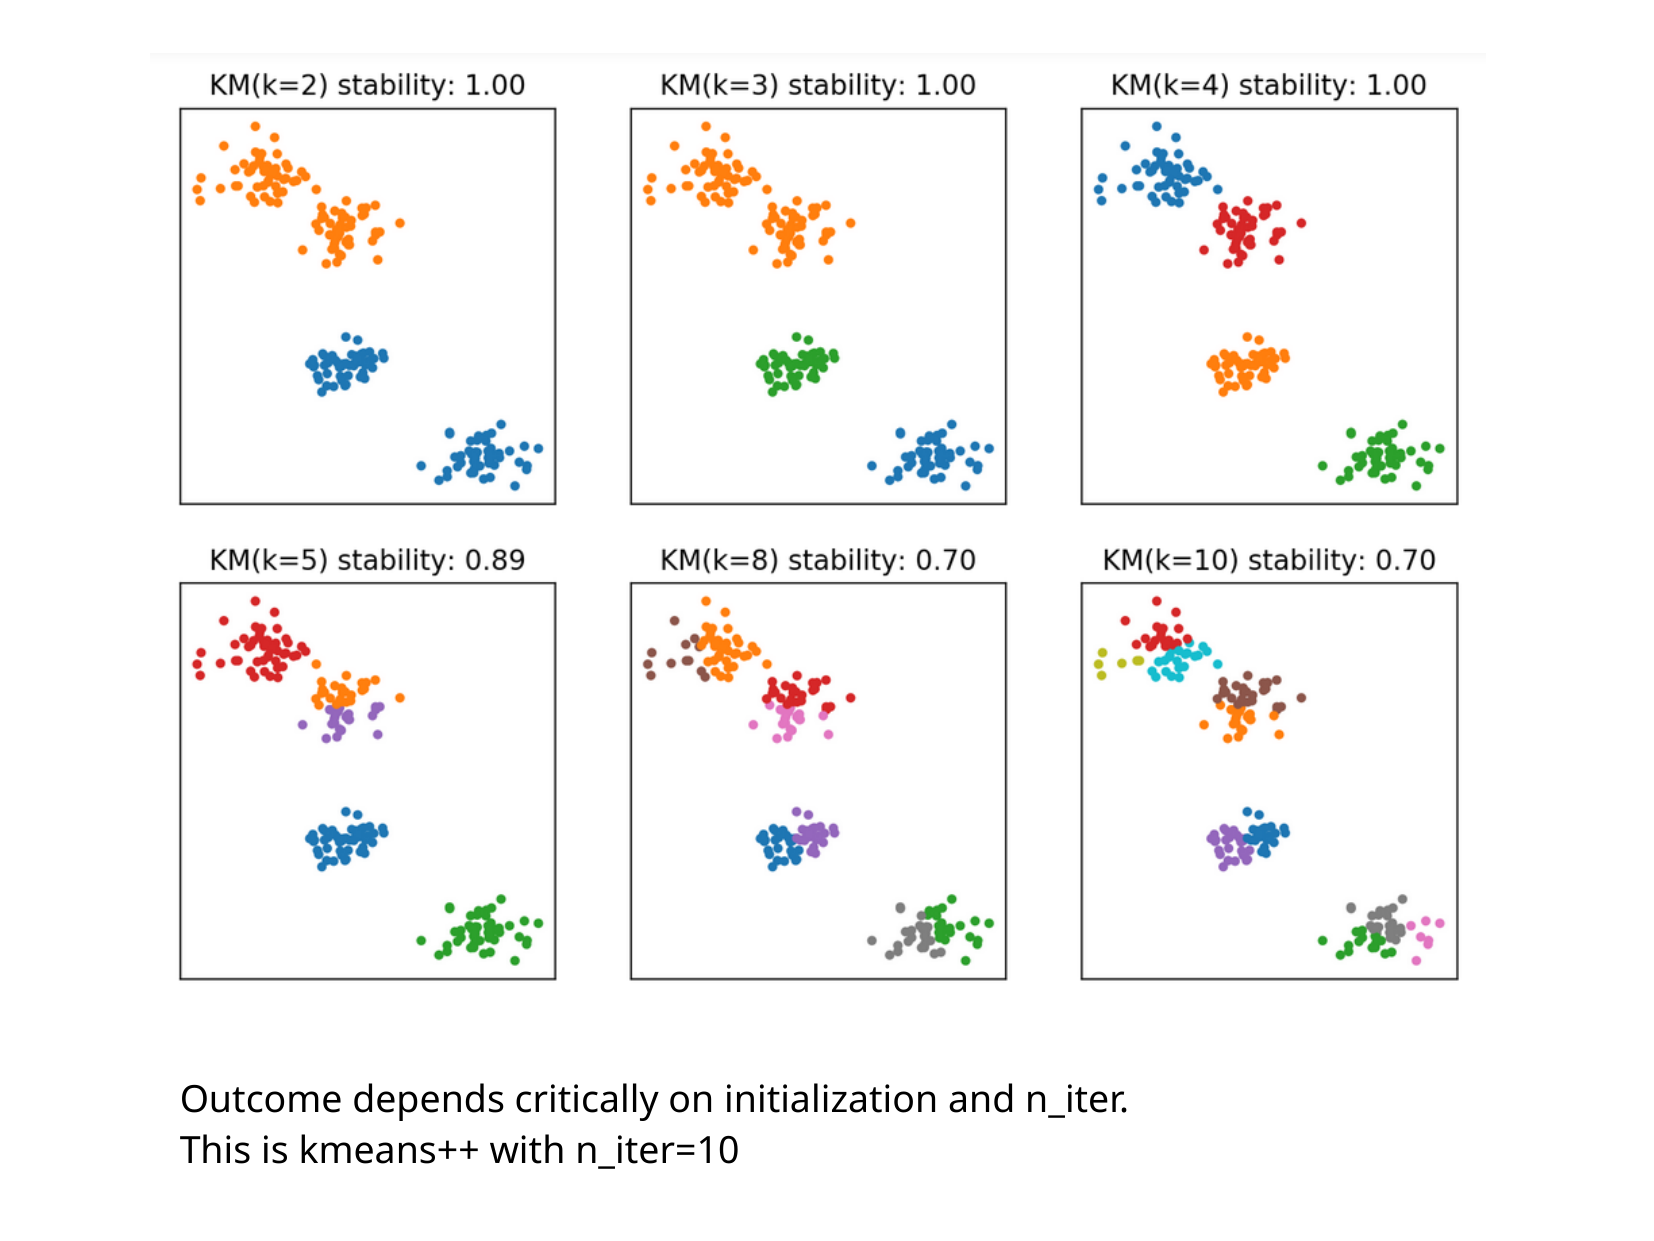

#
Outcome depends critically on initialization and n_iter.
This is kmeans++ with n_iter=10